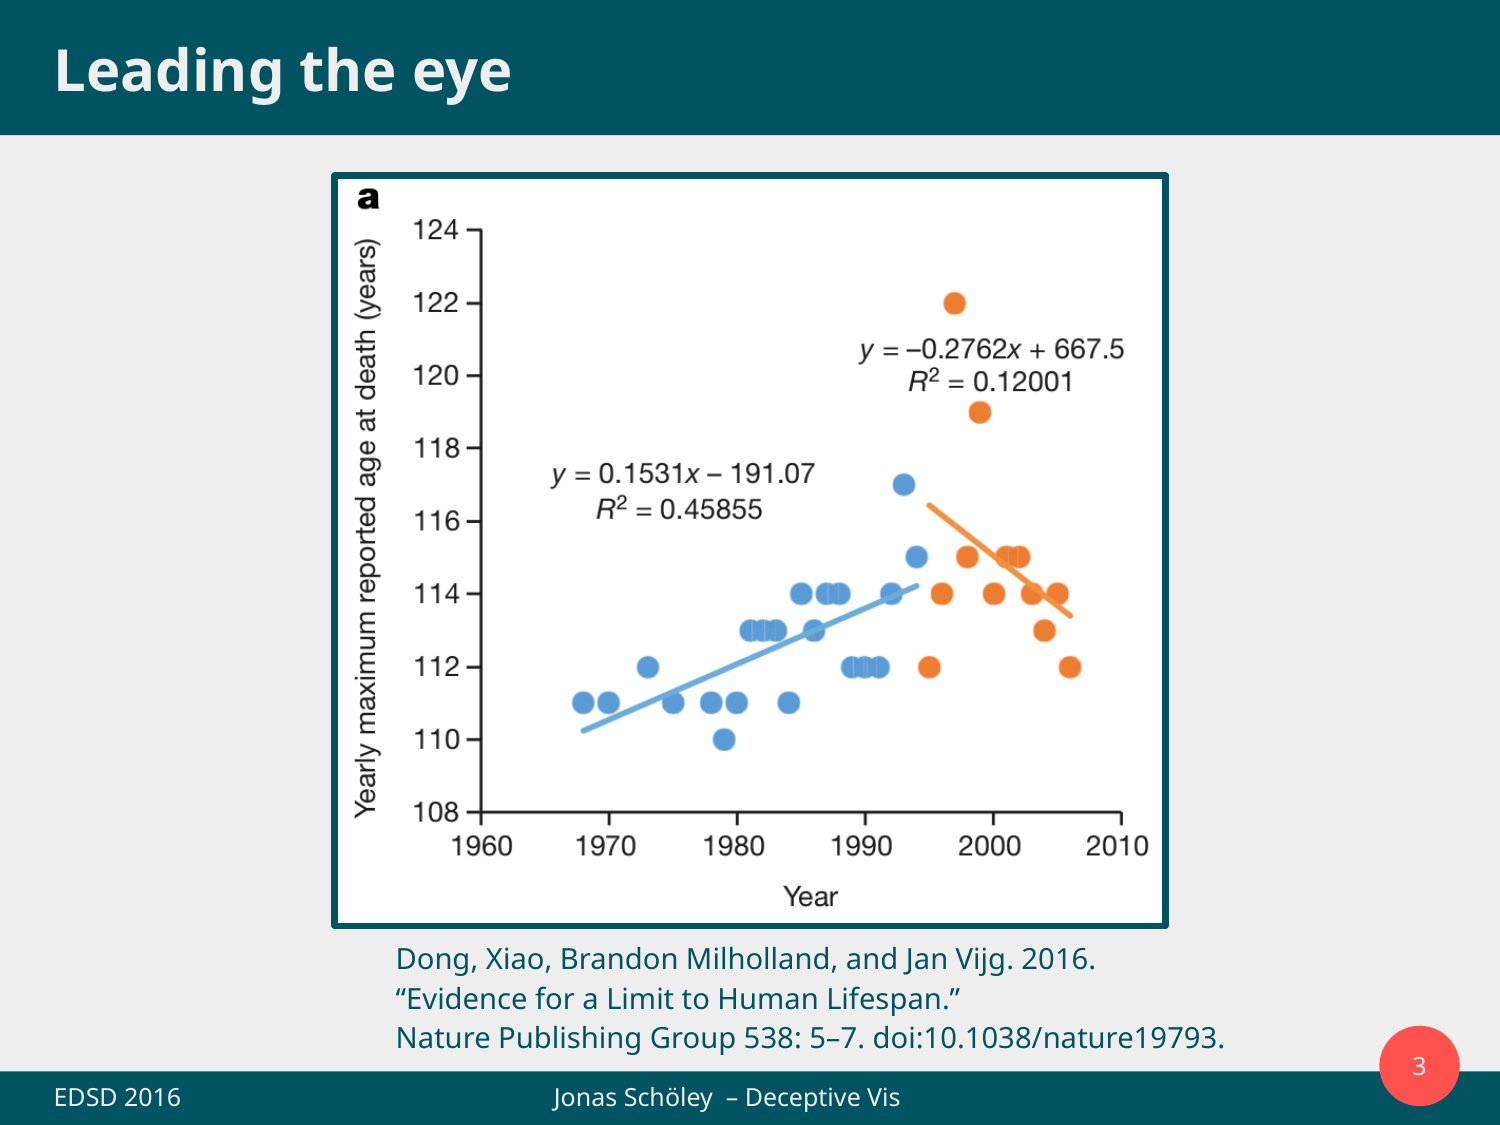

# Leading the eye
Dong, Xiao, Brandon Milholland, and Jan Vijg. 2016.
“Evidence for a Limit to Human Lifespan.”
Nature Publishing Group 538: 5–7. doi:10.1038/nature19793.
3
EDSD 2016
Jonas Schöley – Deceptive Vis